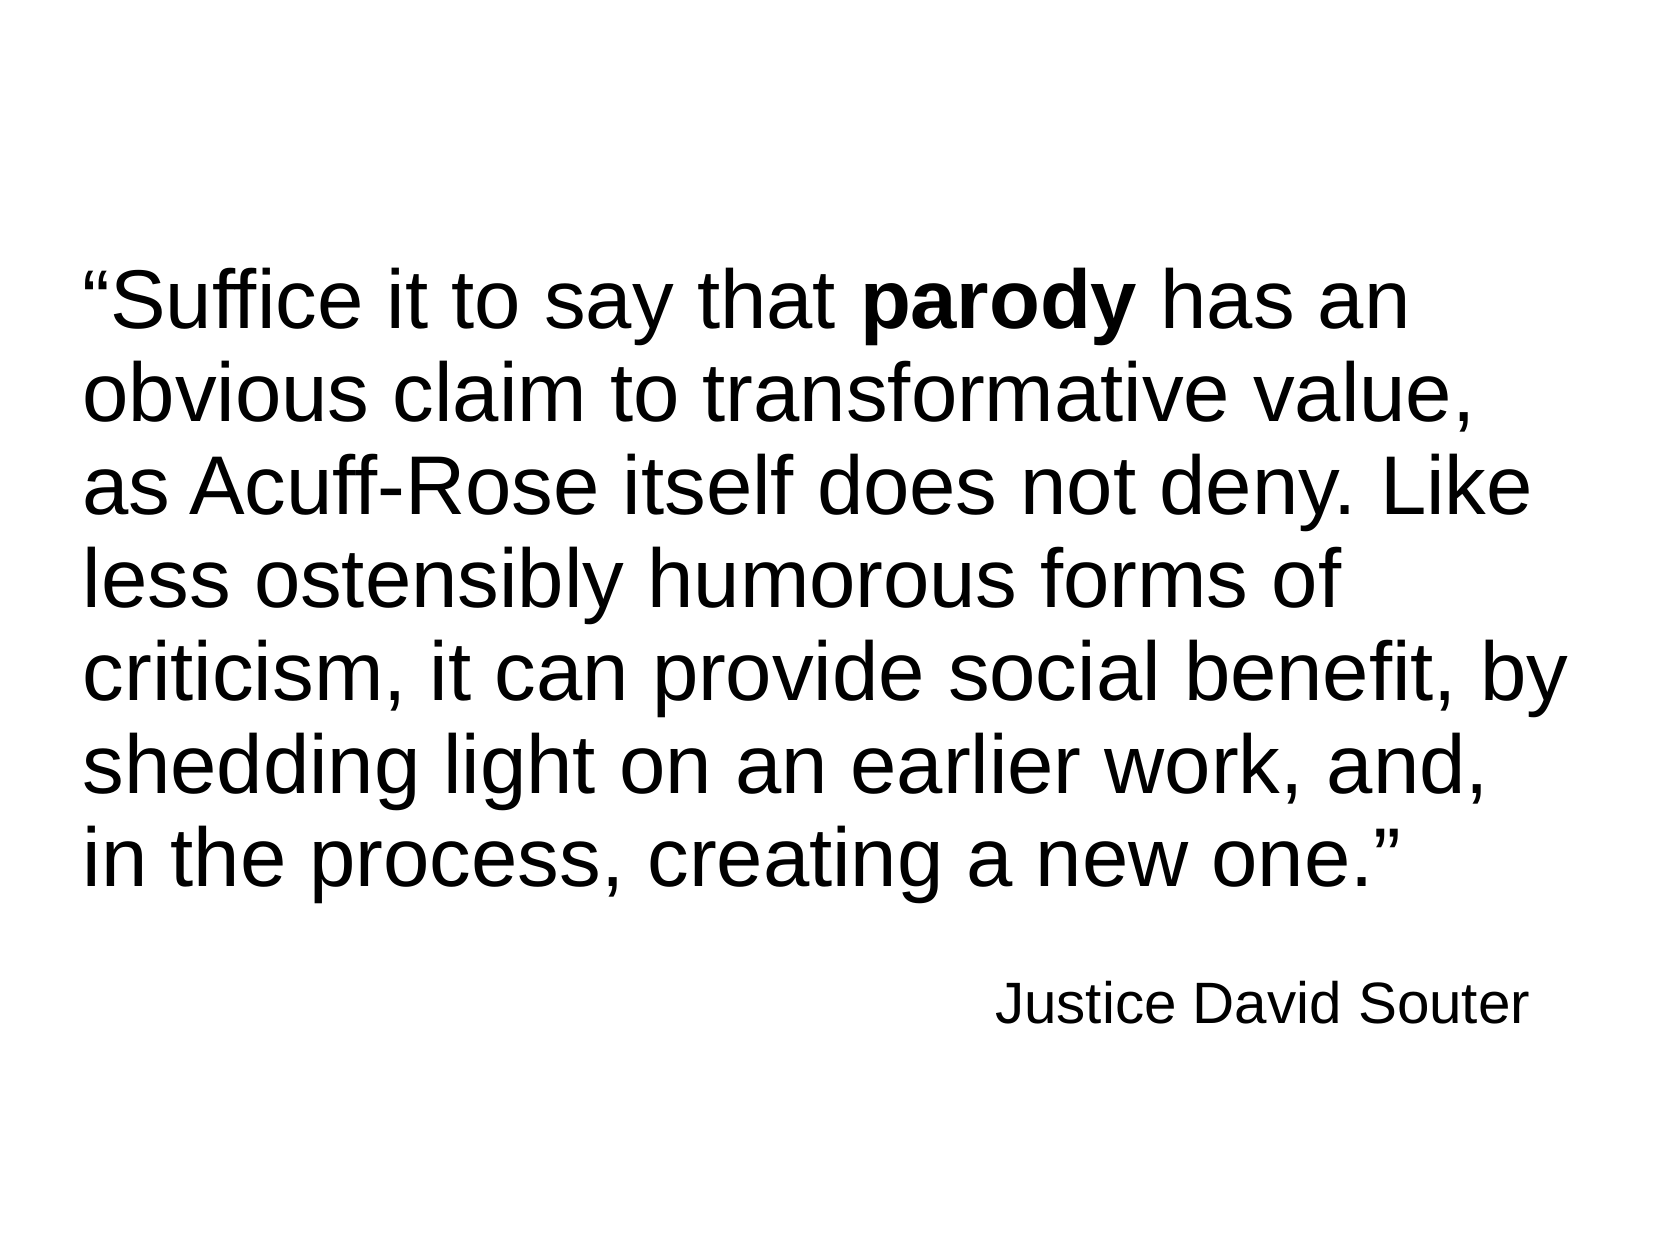

# “Suffice it to say that parody has an obvious claim to transformative value, as Acuff-Rose itself does not deny. Like less ostensibly humorous forms of criticism, it can provide social benefit, by shedding light on an earlier work, and, in the process, creating a new one.”
Justice David Souter